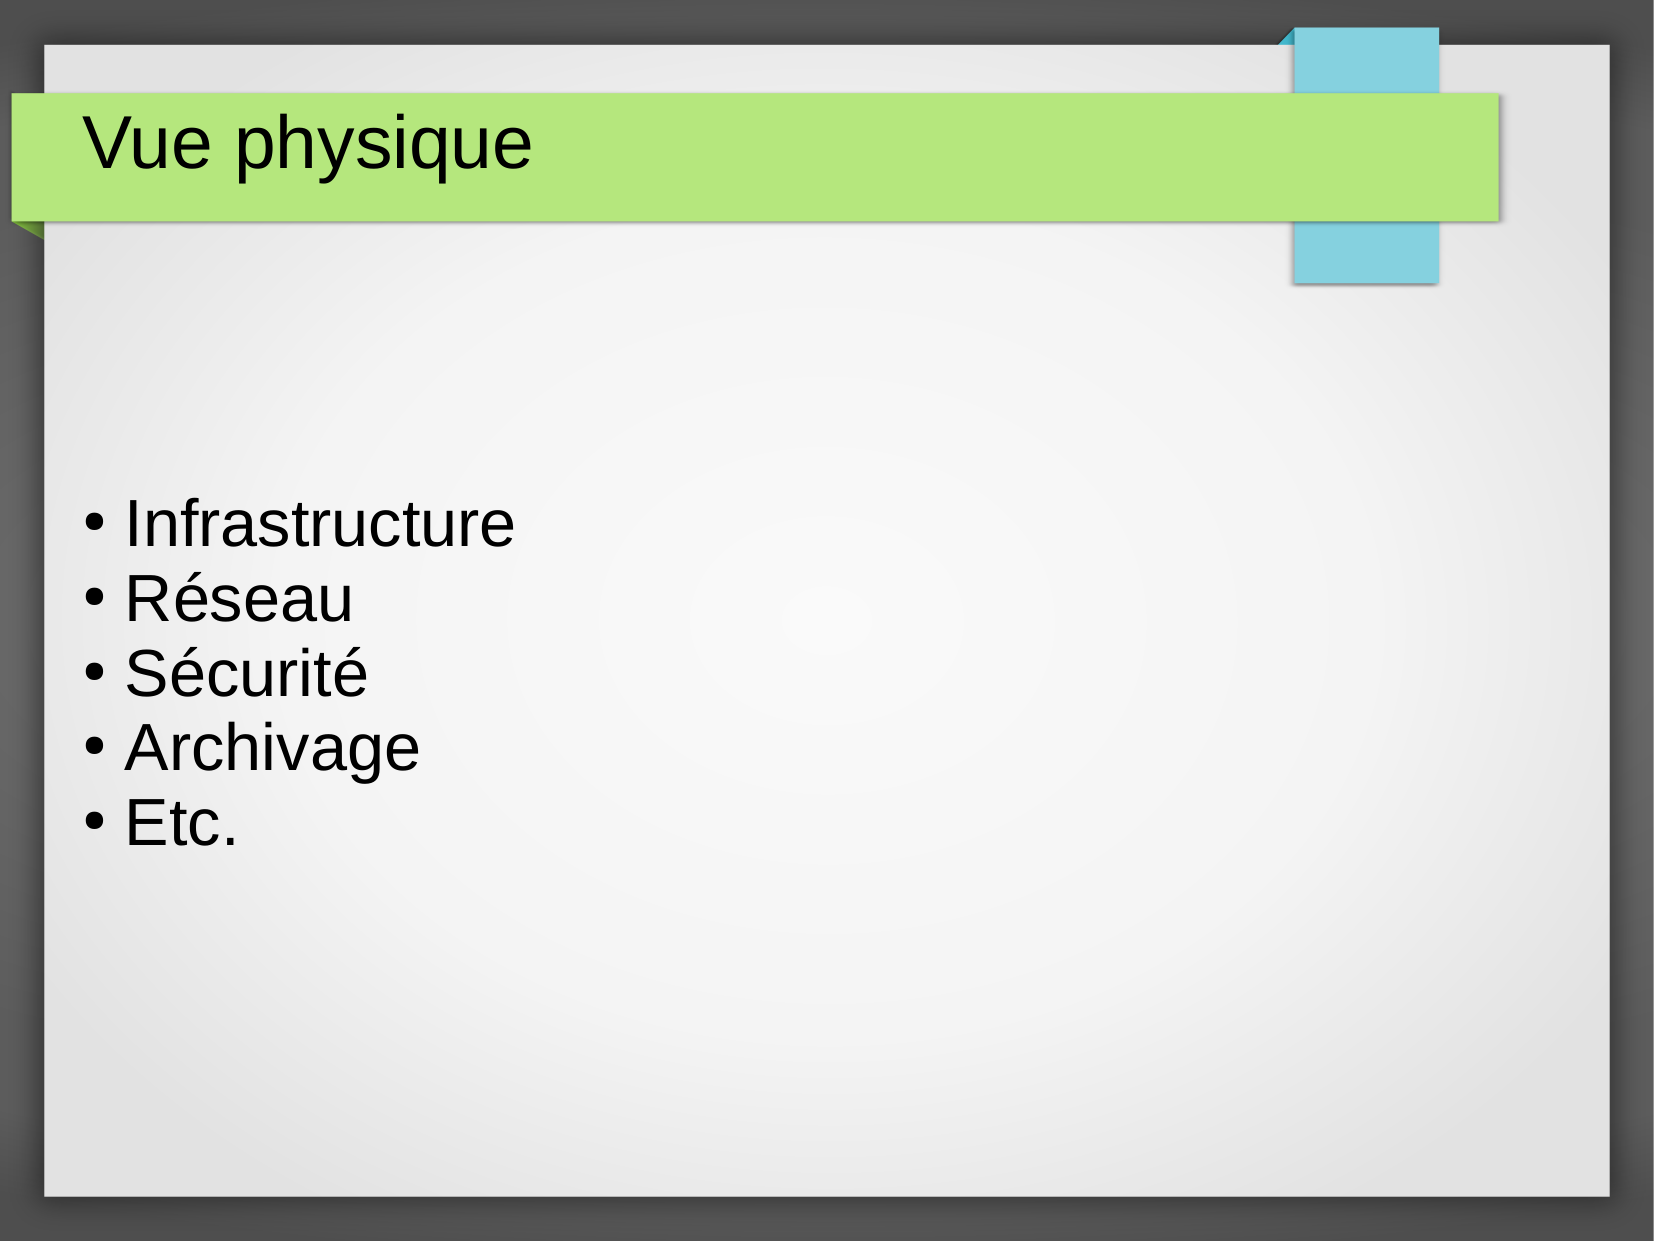

# Vue physique
 Infrastructure
 Réseau
 Sécurité
 Archivage
 Etc.